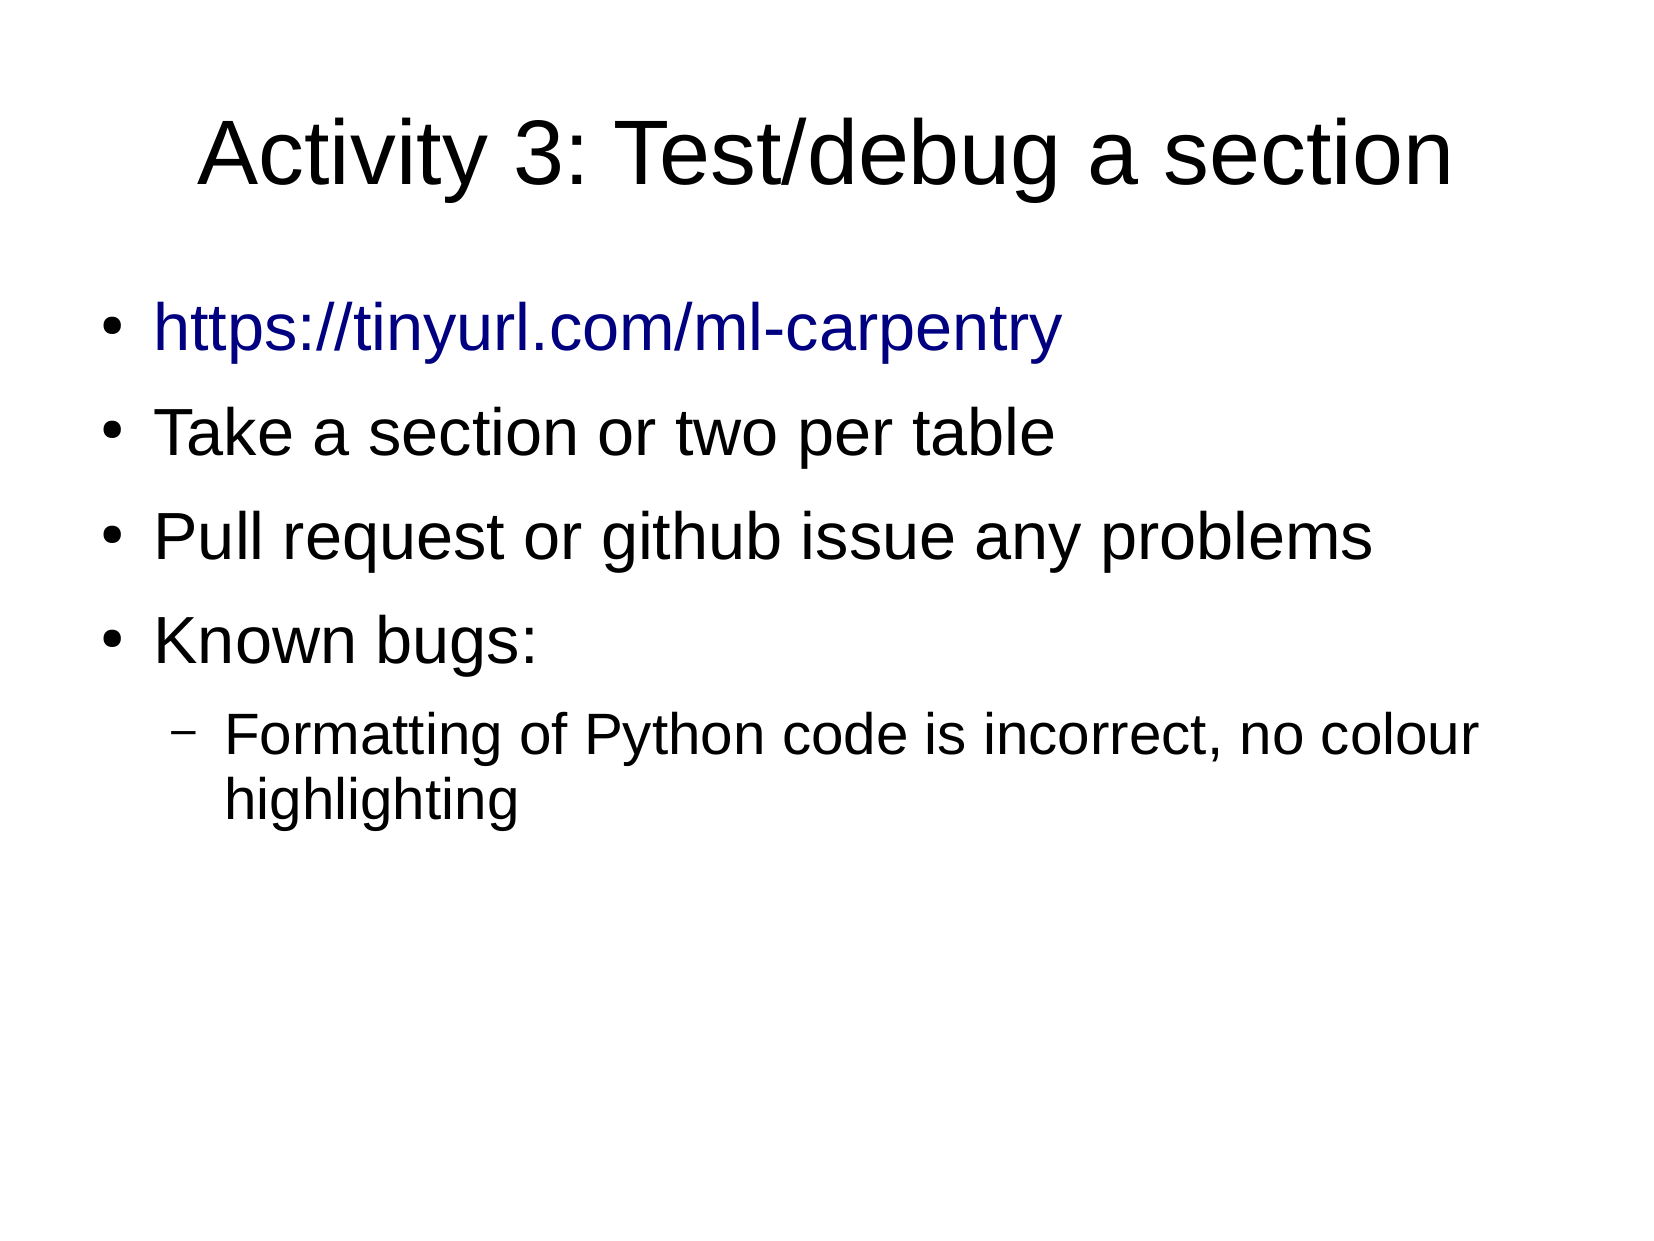

# Activity 3: Test/debug a section
https://tinyurl.com/ml-carpentry
Take a section or two per table
Pull request or github issue any problems
Known bugs:
Formatting of Python code is incorrect, no colour highlighting